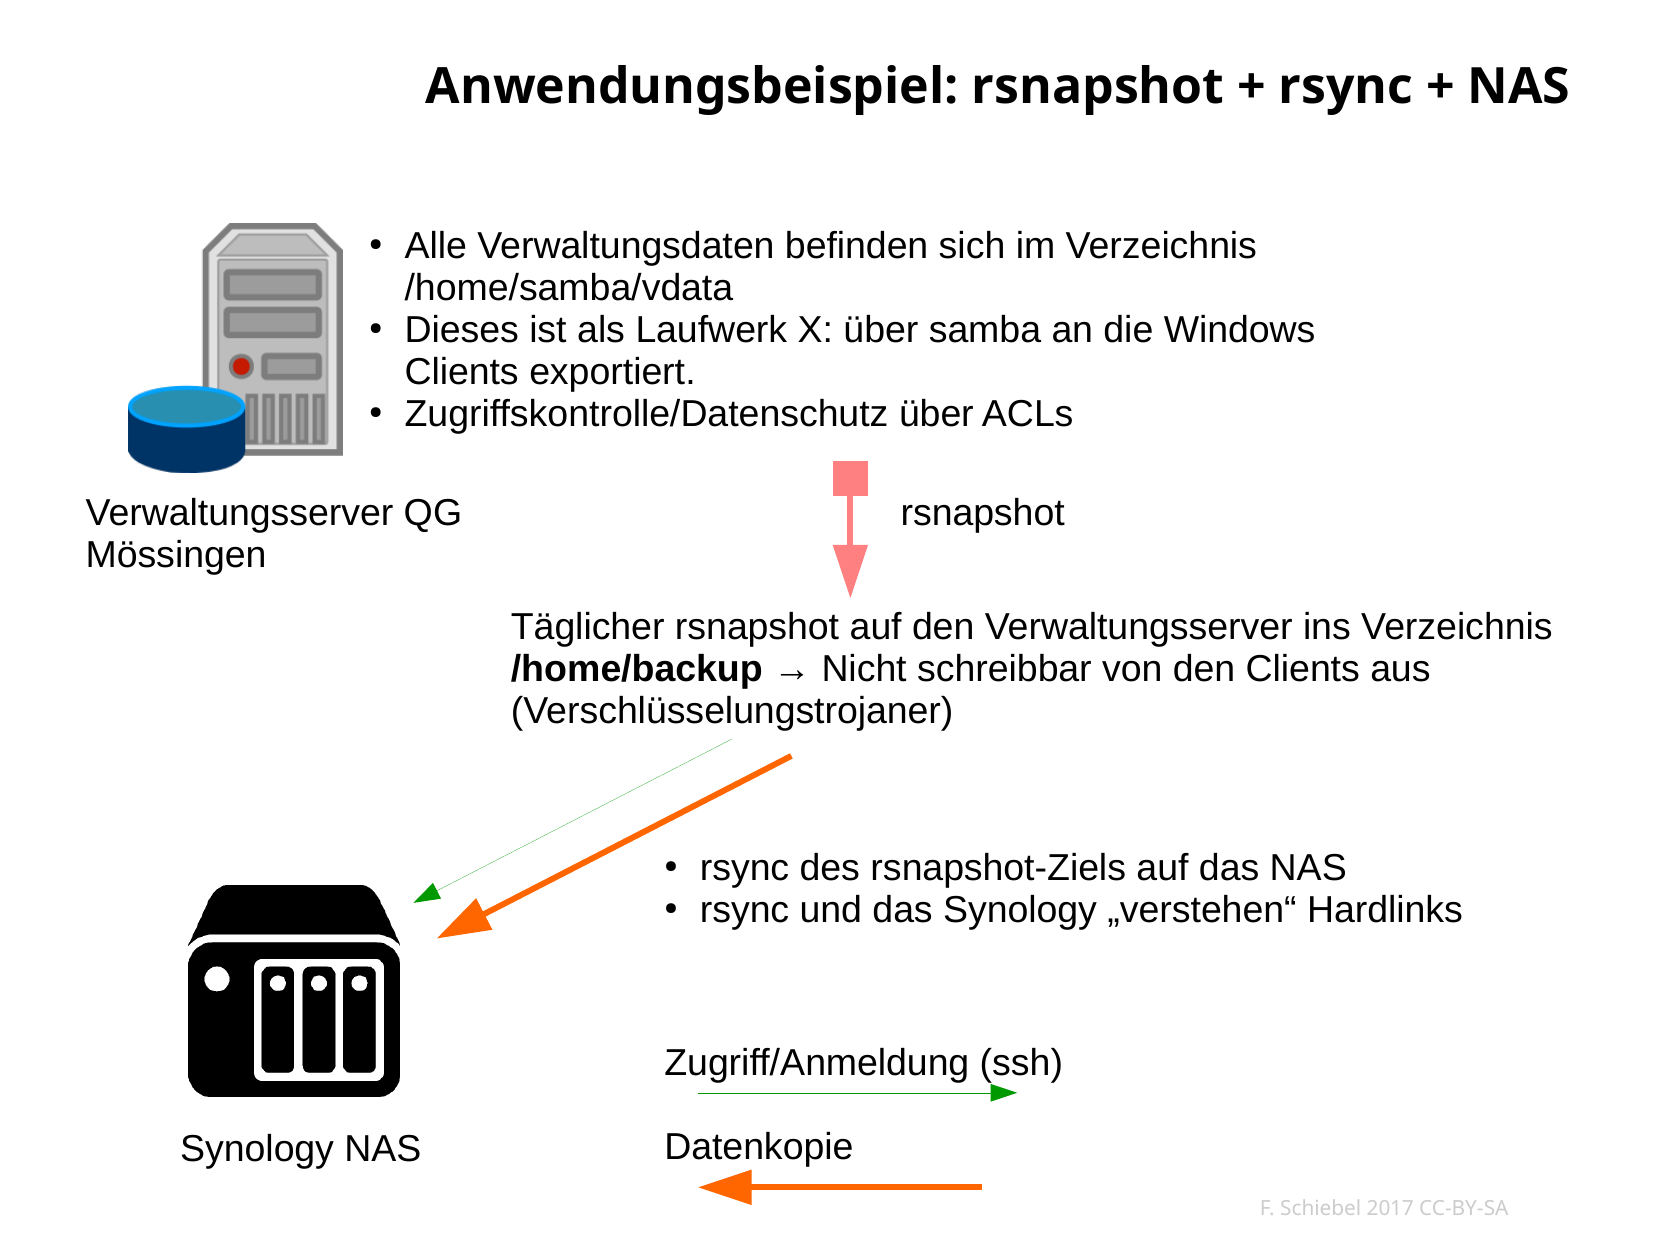

# Anwendungsbeispiel: rsnapshot + rsync + NAS
Alle Verwaltungsdaten befinden sich im Verzeichnis /home/samba/vdata
Dieses ist als Laufwerk X: über samba an die Windows Clients exportiert.
Zugriffskontrolle/Datenschutz über ACLs
Verwaltungsserver QG Mössingen
rsnapshot
Täglicher rsnapshot auf den Verwaltungsserver ins Verzeichnis
/home/backup → Nicht schreibbar von den Clients aus
(Verschlüsselungstrojaner)
rsync des rsnapshot-Ziels auf das NAS
rsync und das Synology „verstehen“ Hardlinks
Zugriff/Anmeldung (ssh)
Datenkopie
Synology NAS